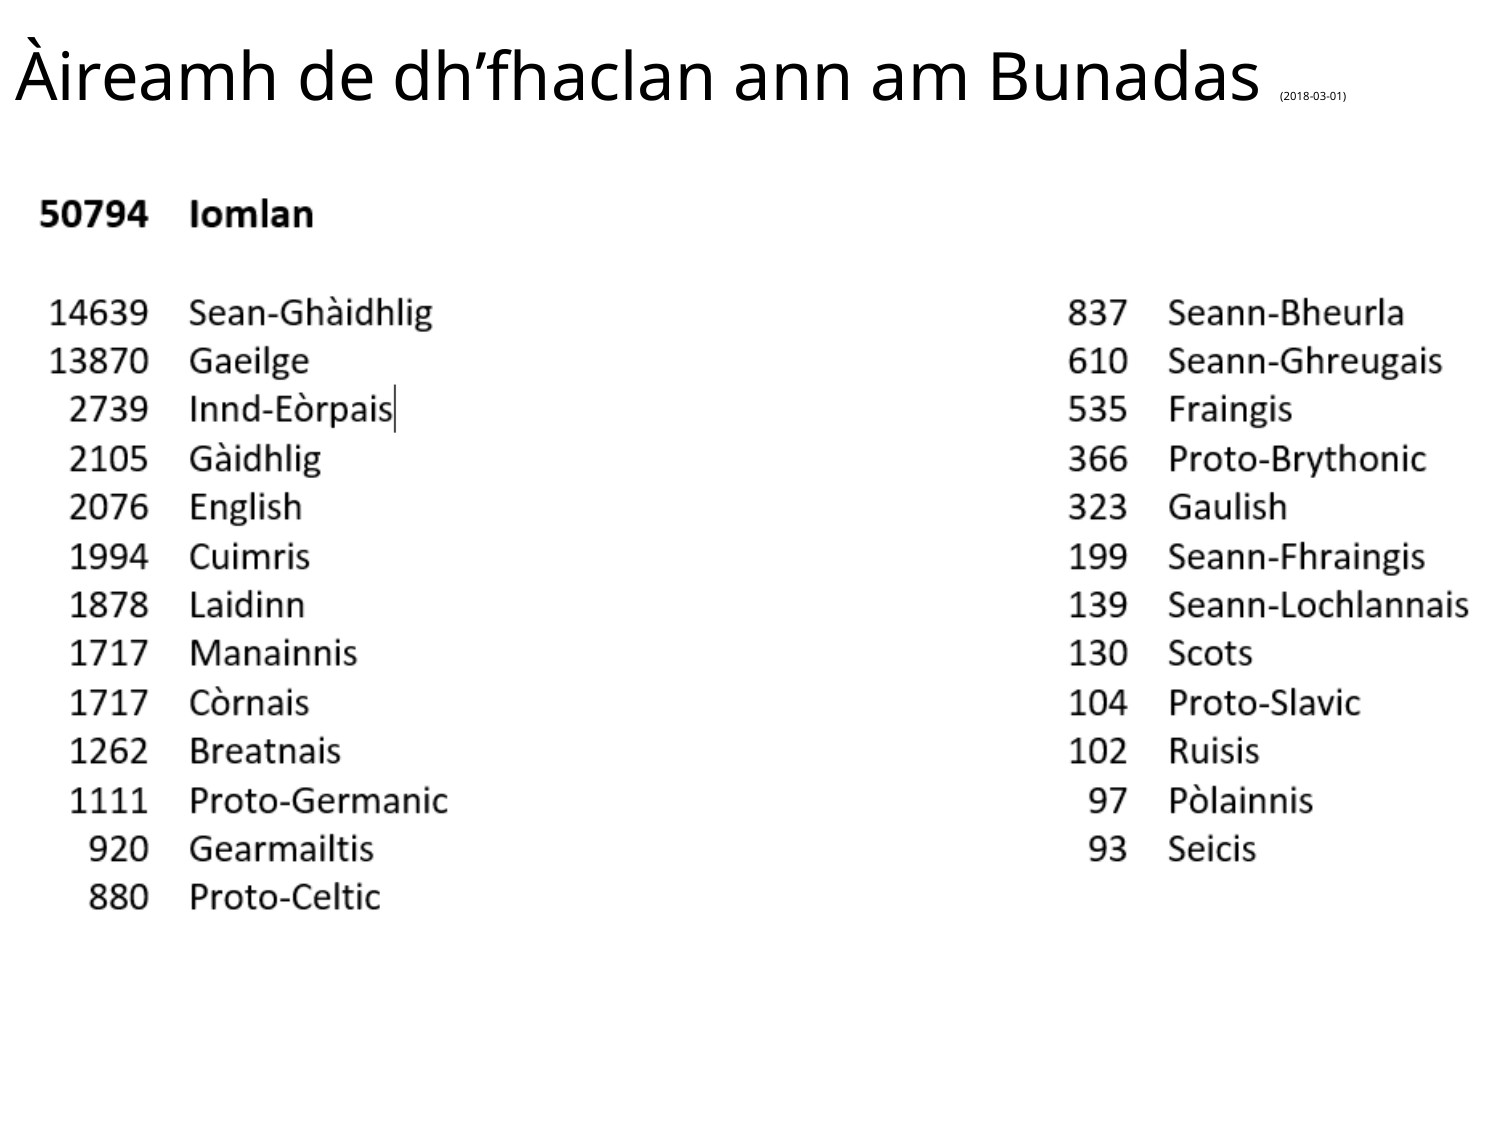

# Àireamh de dhʼfhaclan ann am Bunadas (2018-03-01)